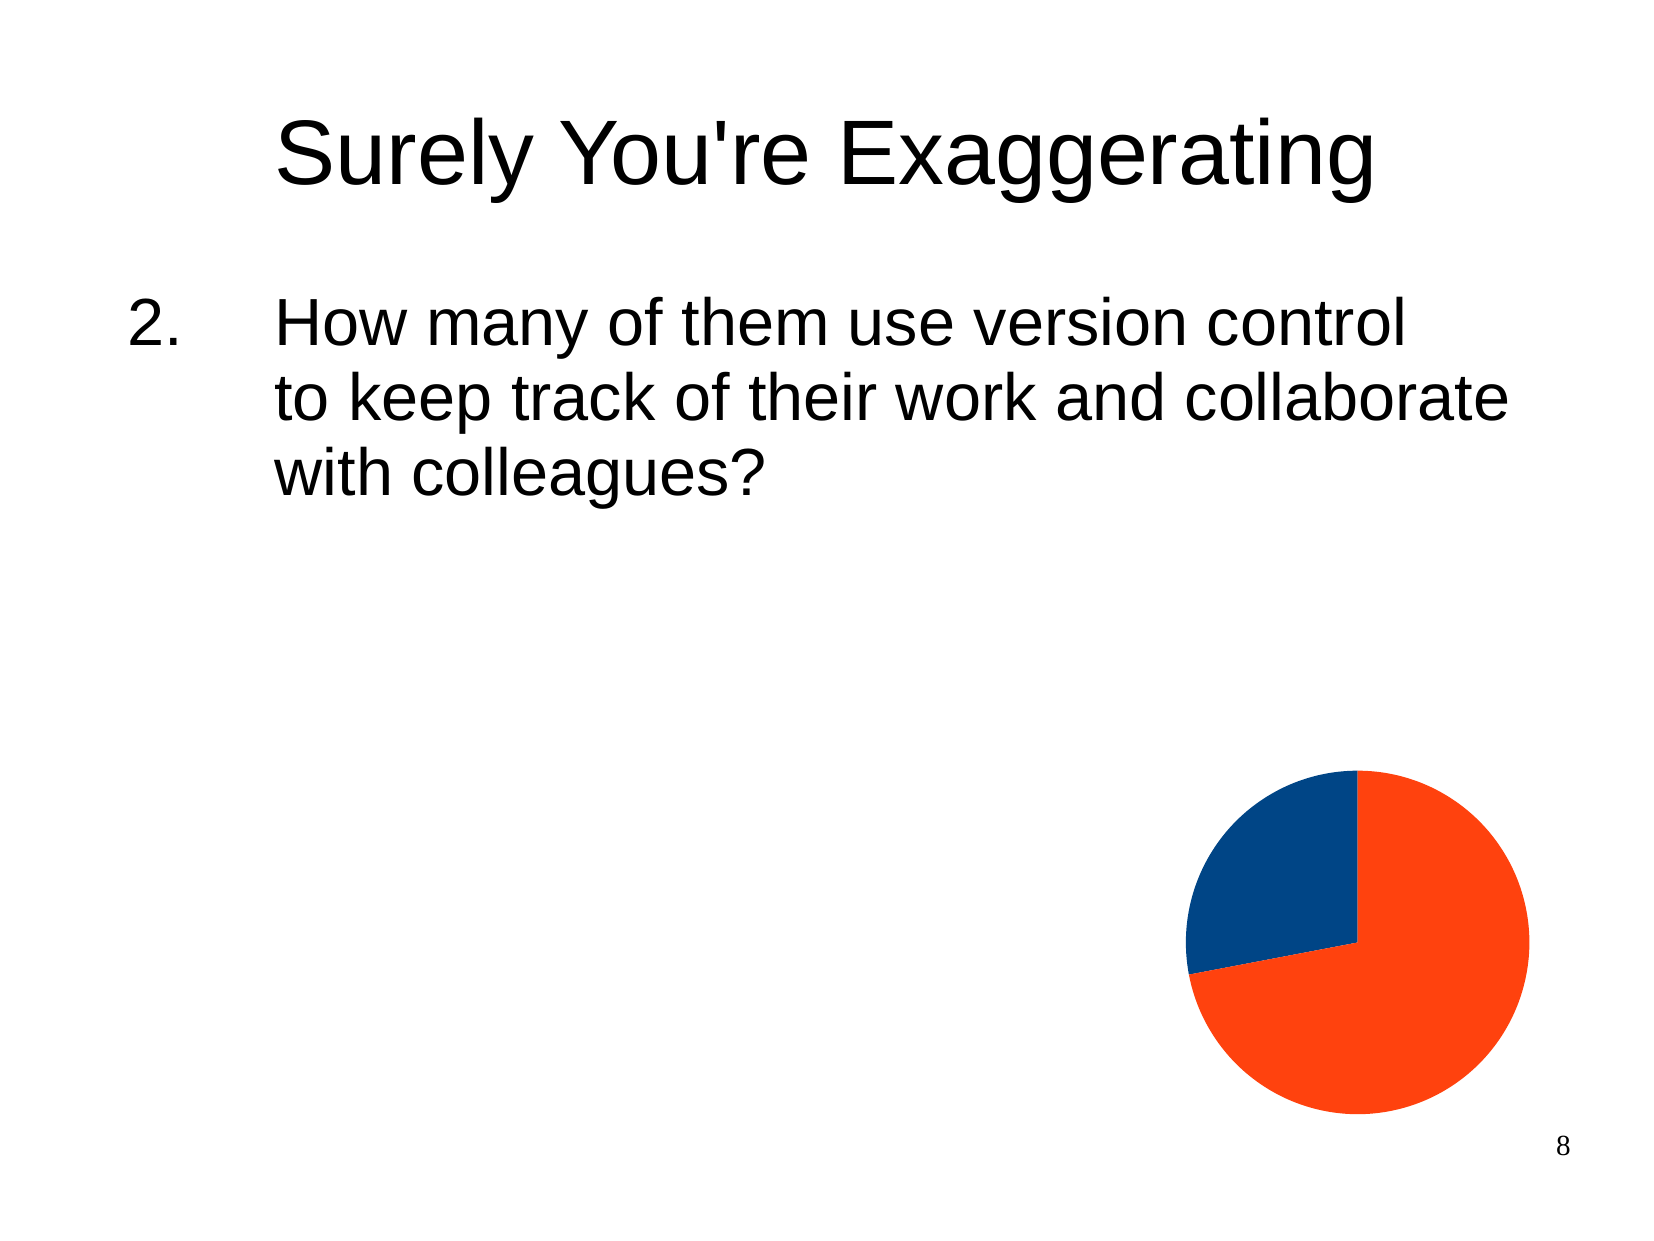

# Surely You're Exaggerating
2.		How many of them use version control
		to keep track of their work and collaborate
		with colleagues?
### Chart
| Category | Row 1 |
|---|---|
| 1 | 28.0 |
| 2 | 72.0 |8